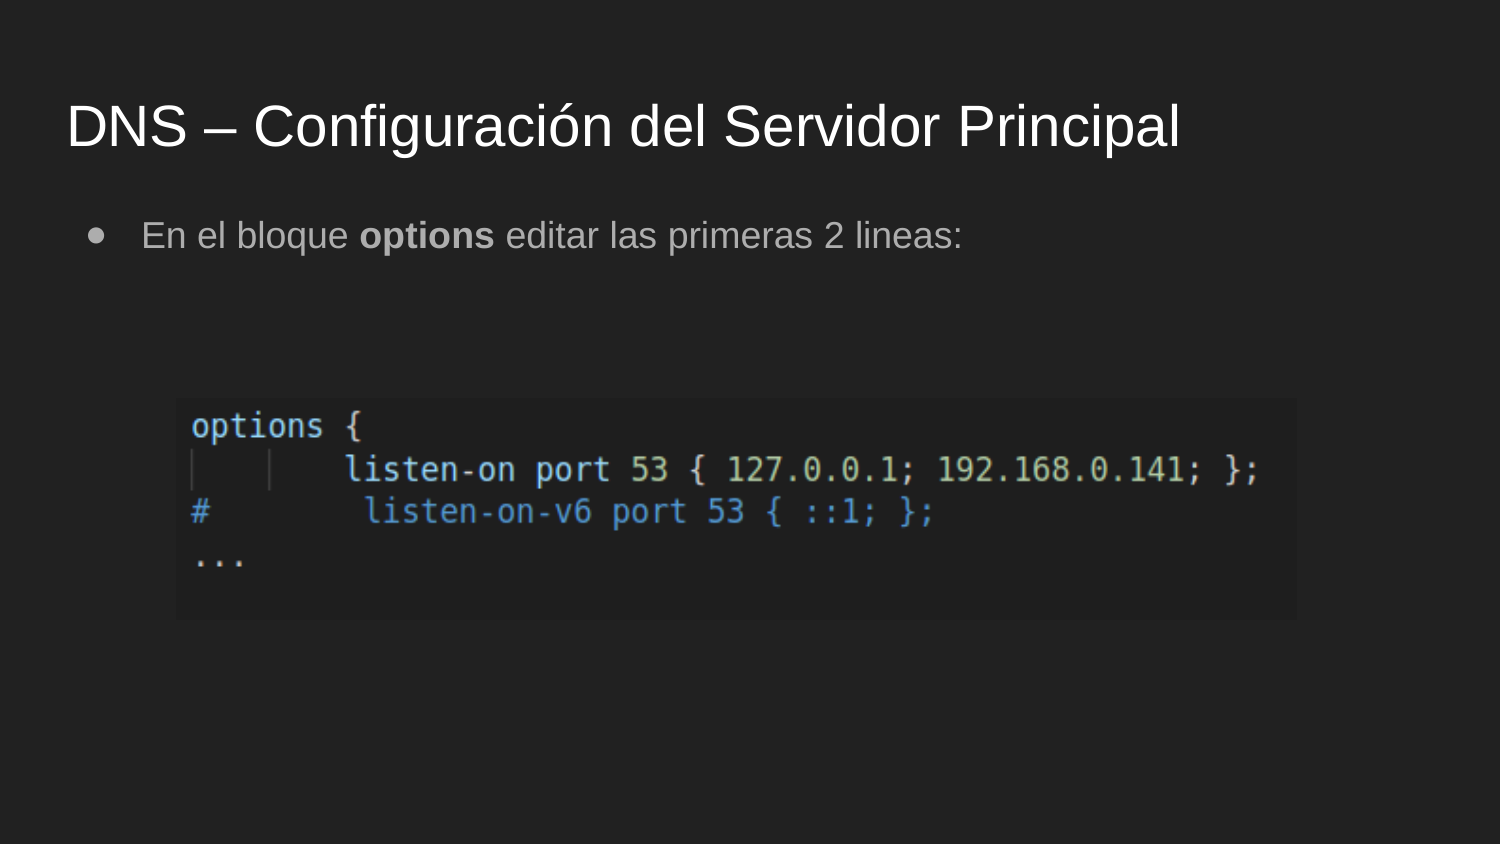

# DNS – Configuración del Servidor Principal
En el bloque options editar las primeras 2 lineas: